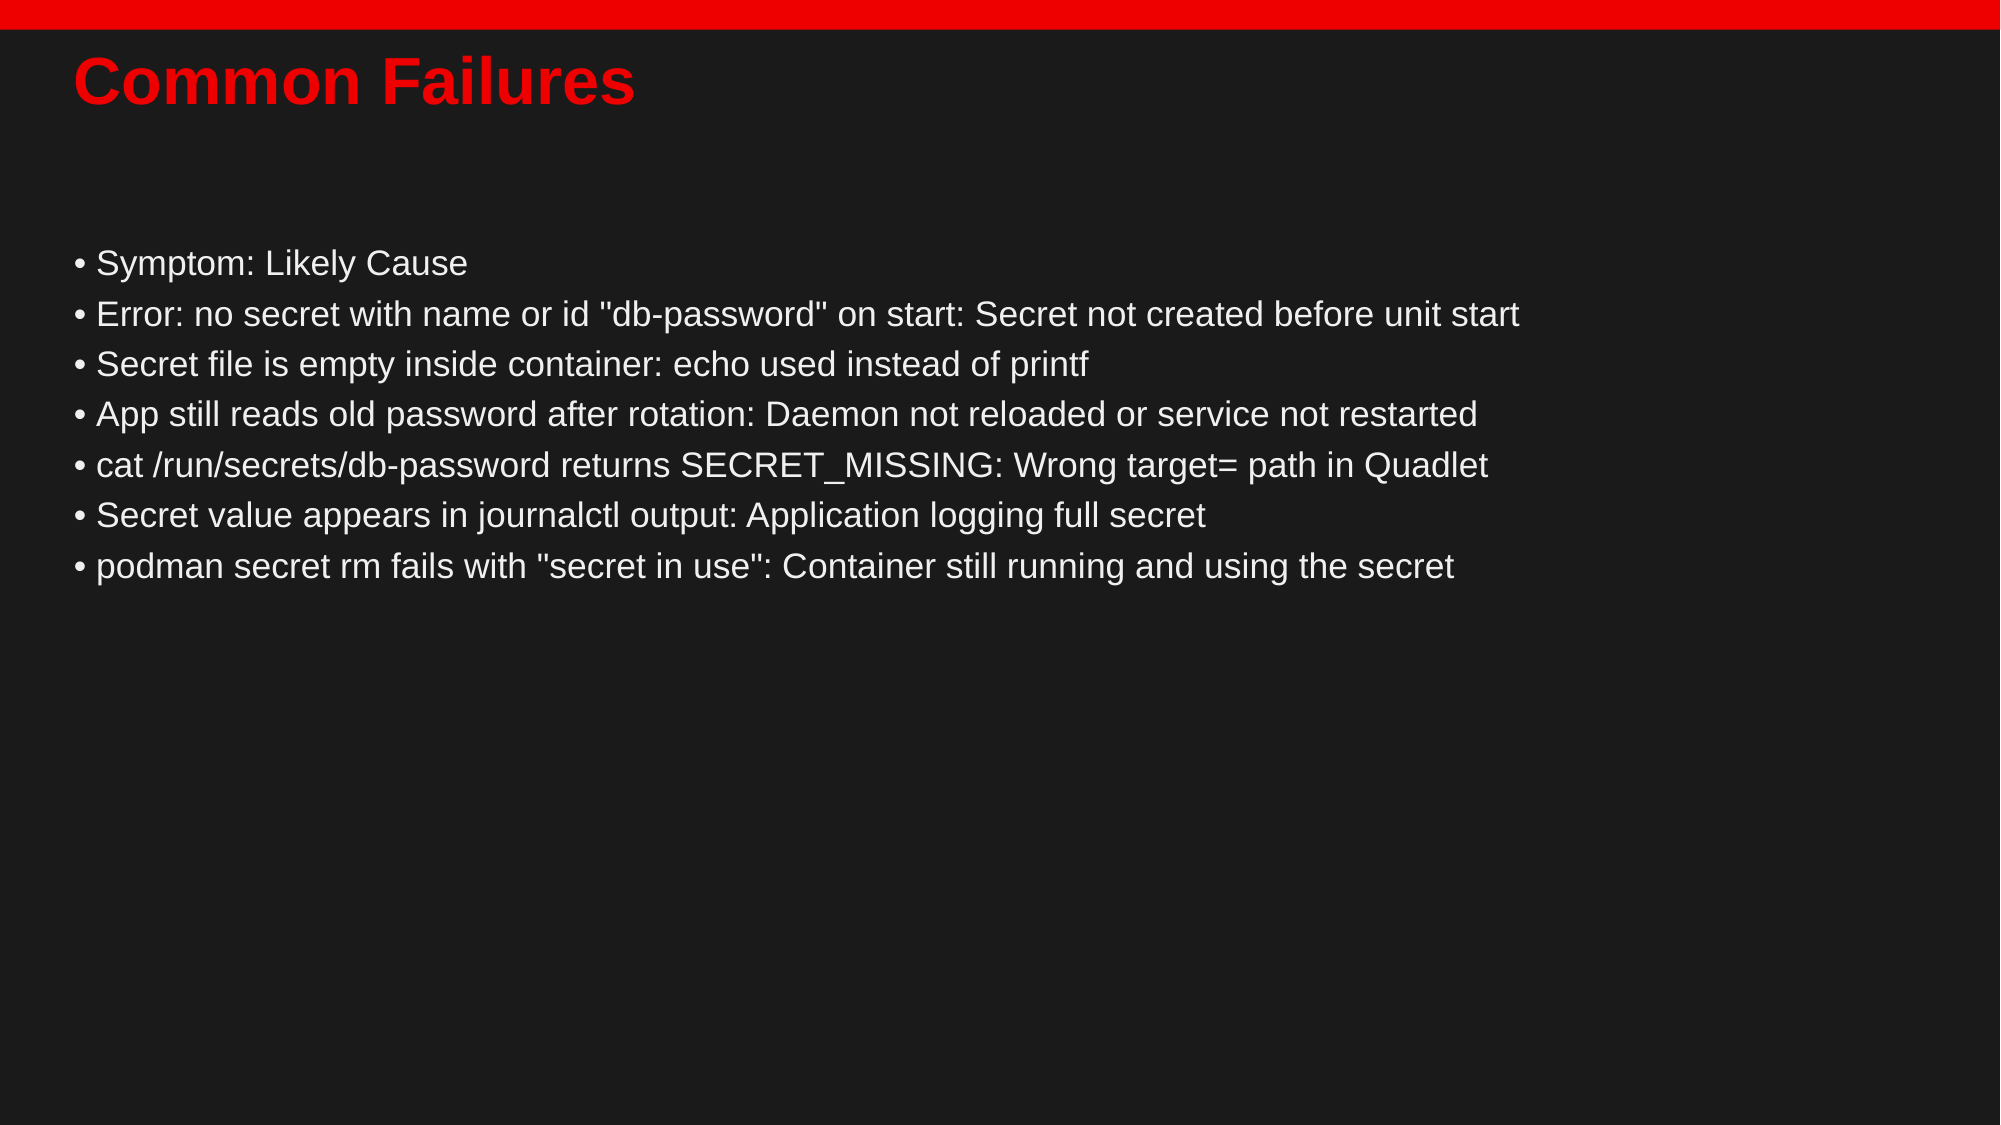

Common Failures
• Symptom: Likely Cause
• Error: no secret with name or id "db-password" on start: Secret not created before unit start
• Secret file is empty inside container: echo used instead of printf
• App still reads old password after rotation: Daemon not reloaded or service not restarted
• cat /run/secrets/db-password returns SECRET_MISSING: Wrong target= path in Quadlet
• Secret value appears in journalctl output: Application logging full secret
• podman secret rm fails with "secret in use": Container still running and using the secret